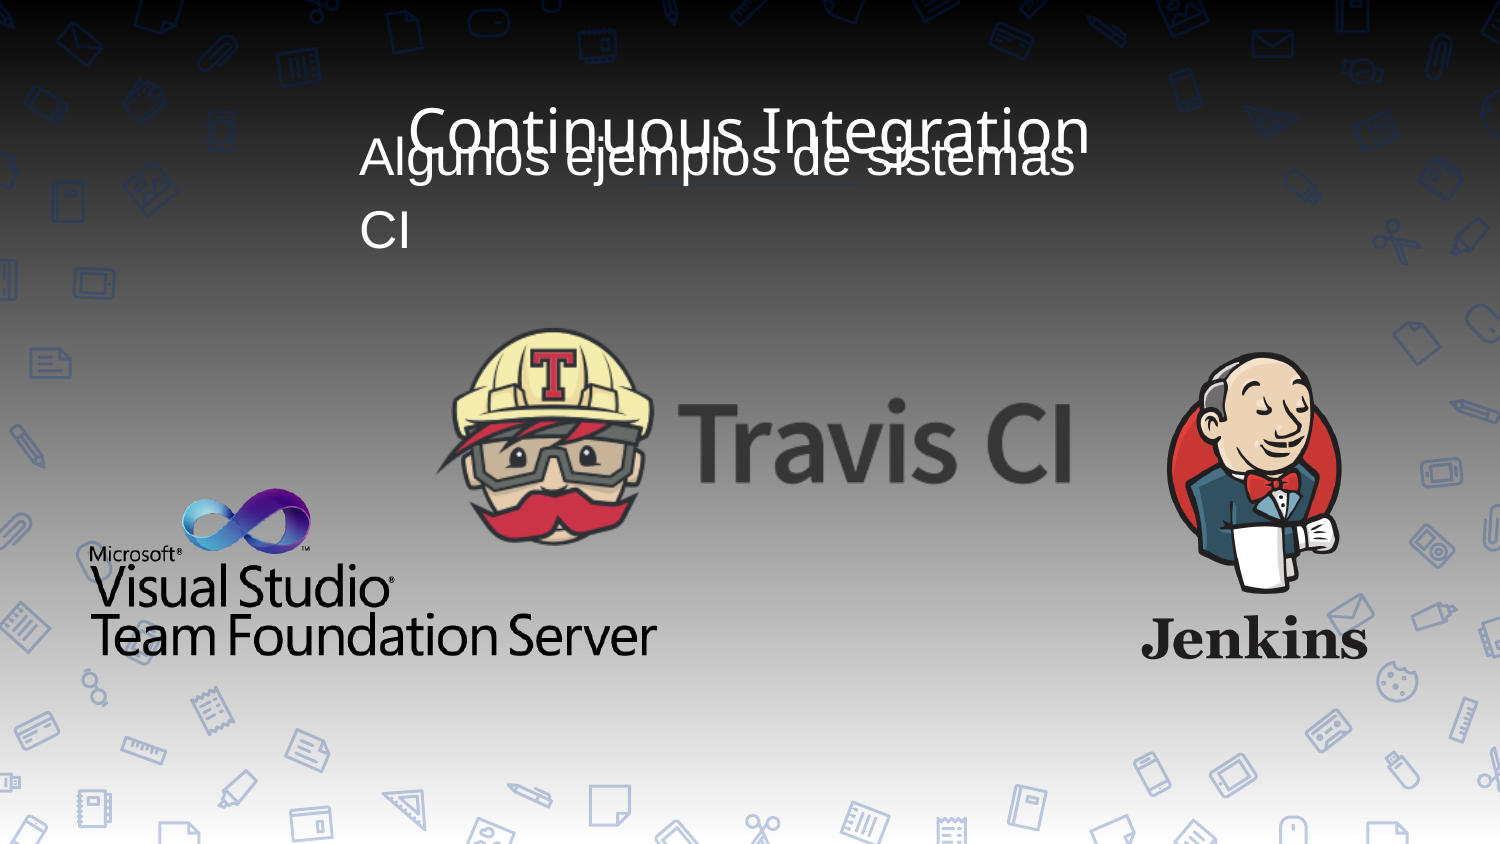

# Continuous Integration
Algunos ejemplos de sistemas CI